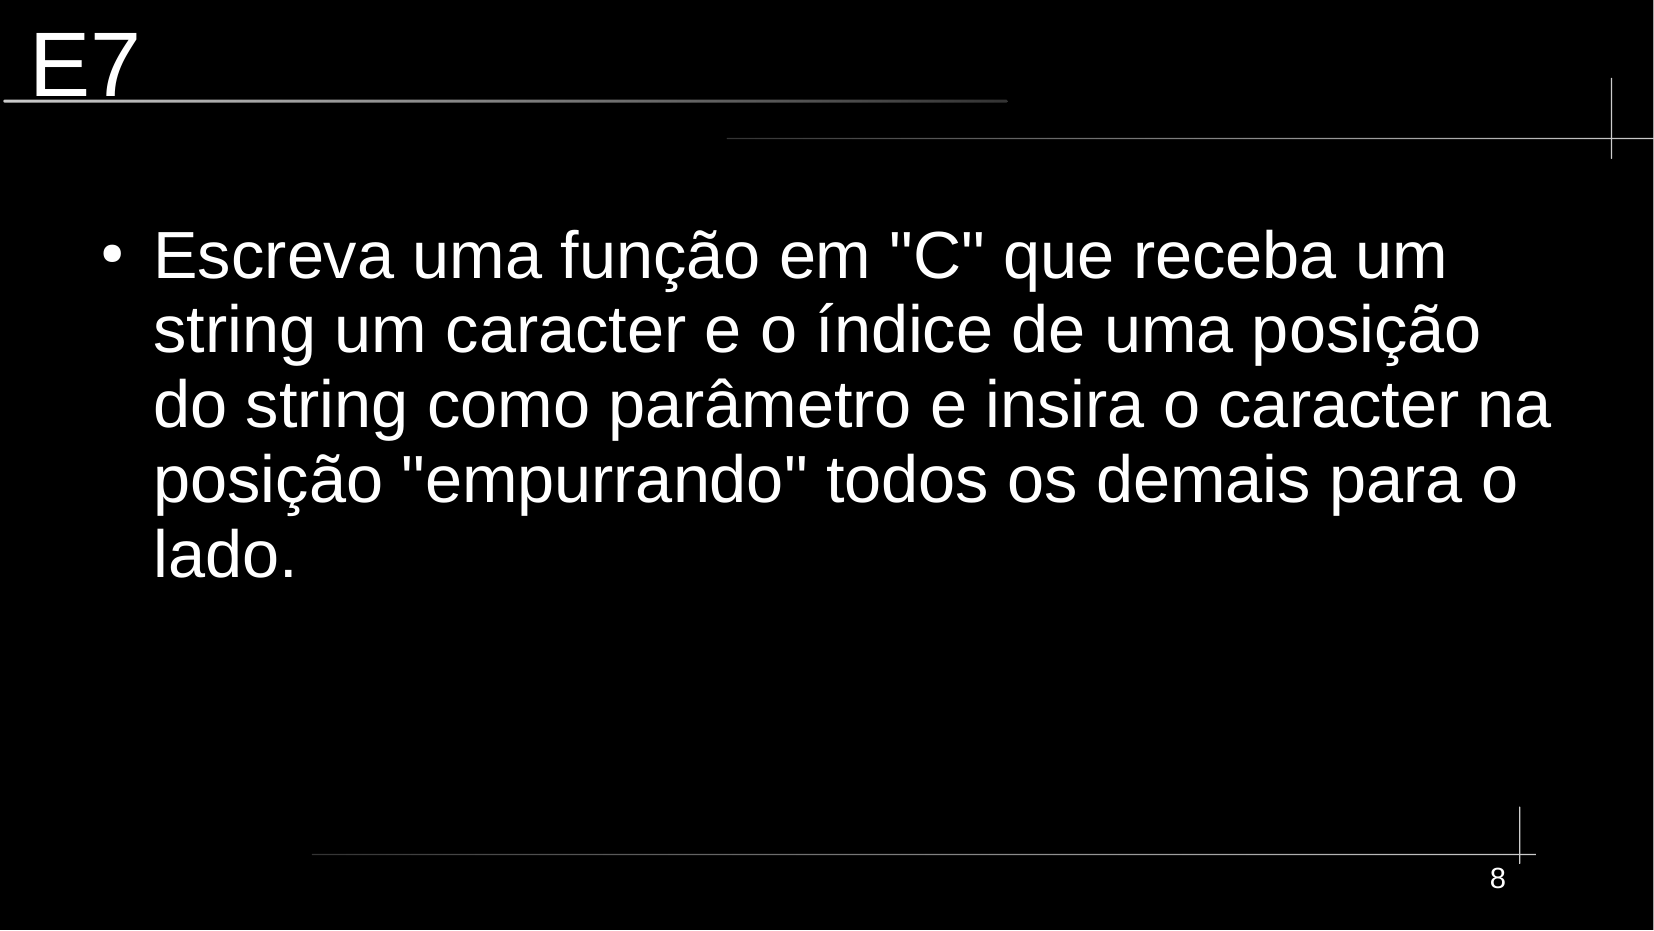

# E7
Escreva uma função em "C" que receba um string um caracter e o índice de uma posição do string como parâmetro e insira o caracter na posição "empurrando" todos os demais para o lado.
8